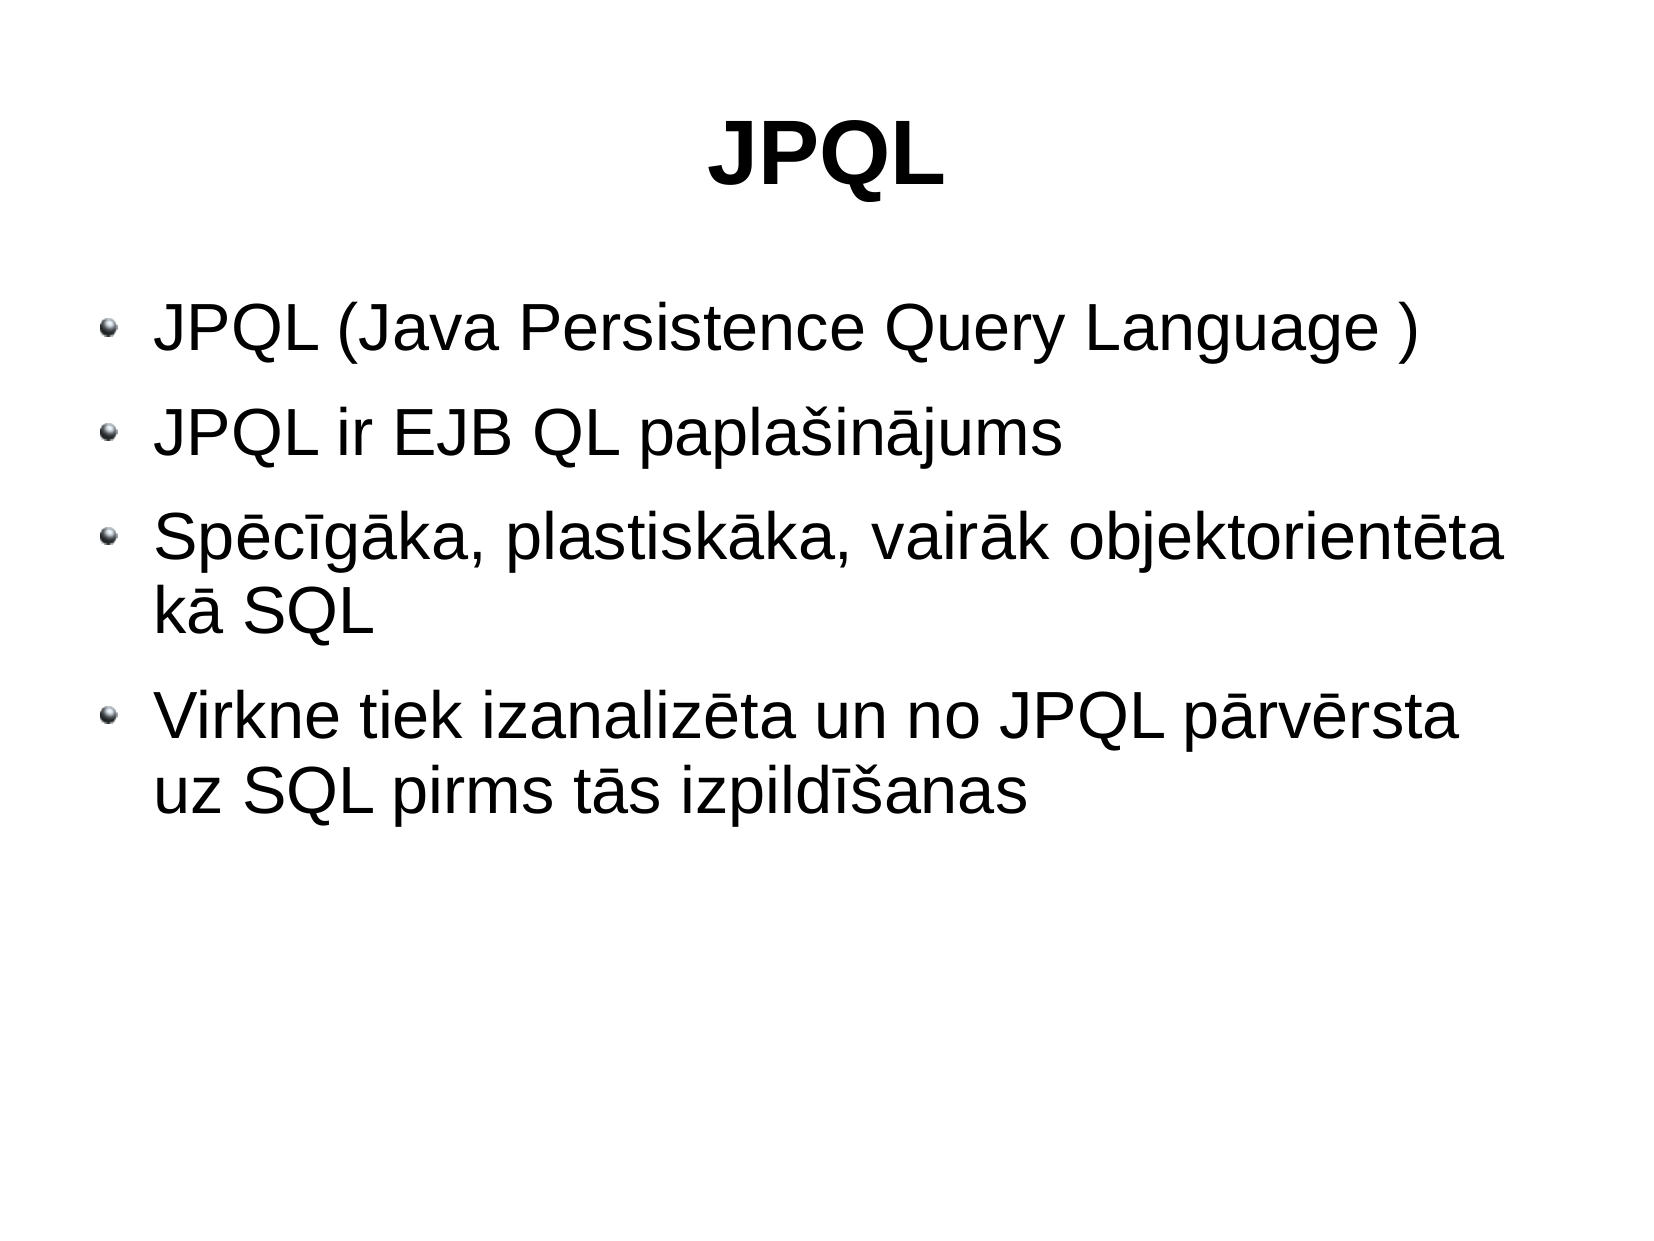

# JPQL
JPQL (Java Persistence Query Language )
JPQL ir EJB QL paplašinājums
Spēcīgāka, plastiskāka, vairāk objektorientēta kā SQL
Virkne tiek izanalizēta un no JPQL pārvērsta uz SQL pirms tās izpildīšanas